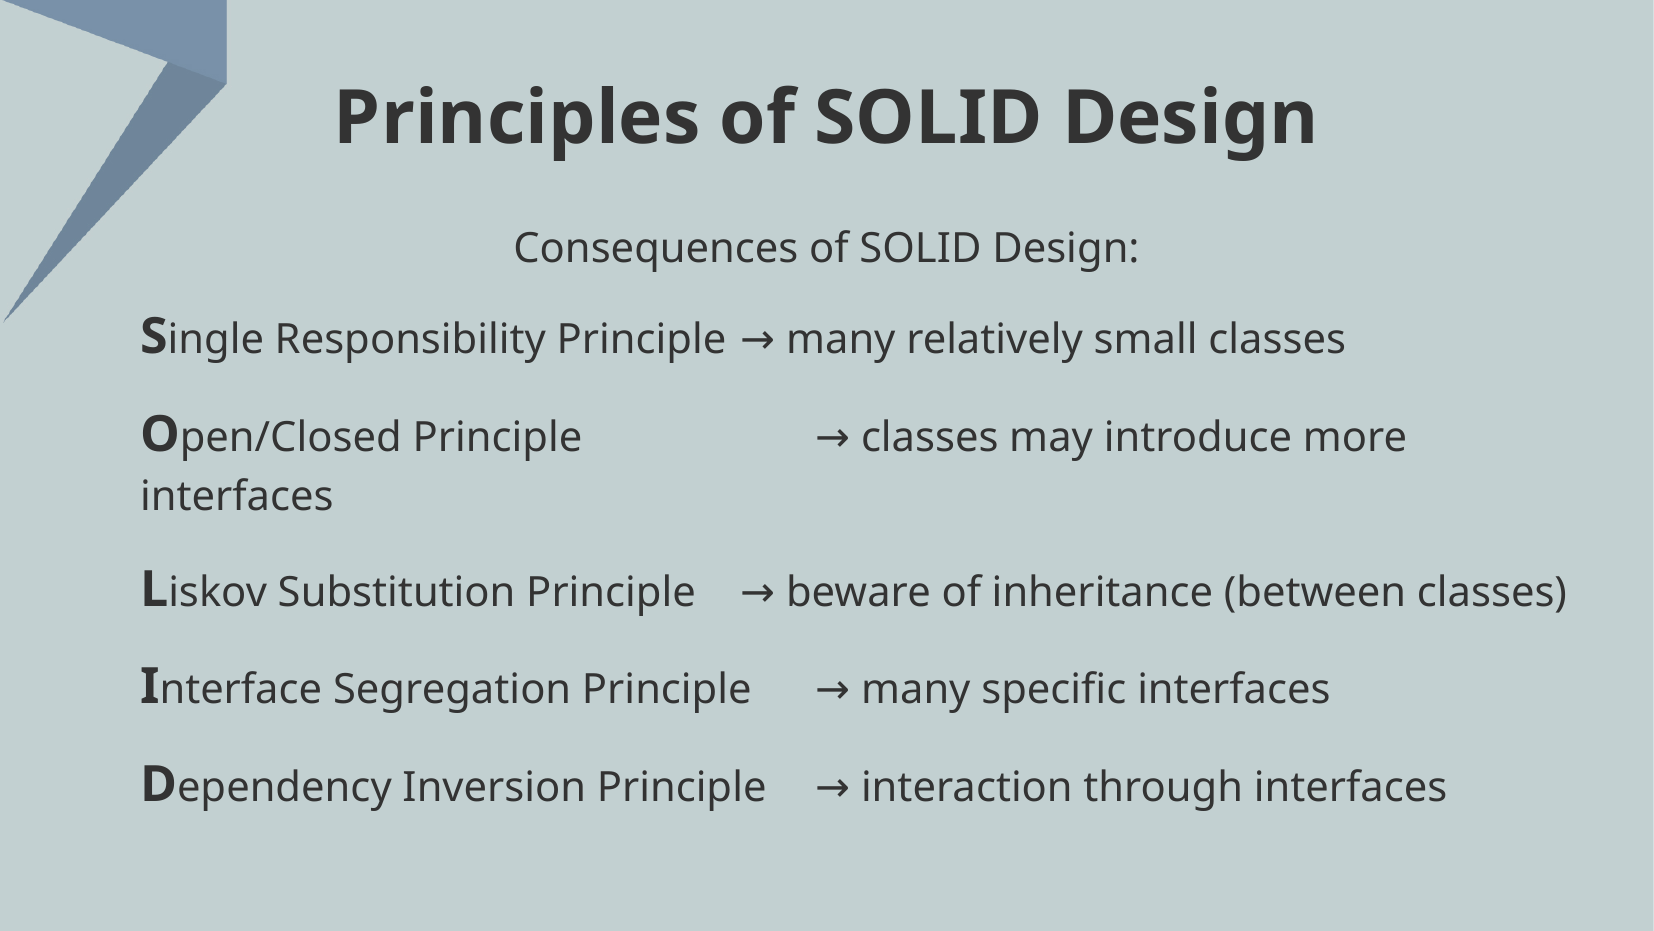

# Principles of SOLID Design
Consequences of SOLID Design:
Single Responsibility Principle	→ many relatively small classes
Open/Closed Principle 			→ classes may introduce more interfaces
Liskov Substitution Principle 	→ beware of inheritance (between classes)
Interface Segregation Principle	→ many specific interfaces
Dependency Inversion Principle	→ interaction through interfaces